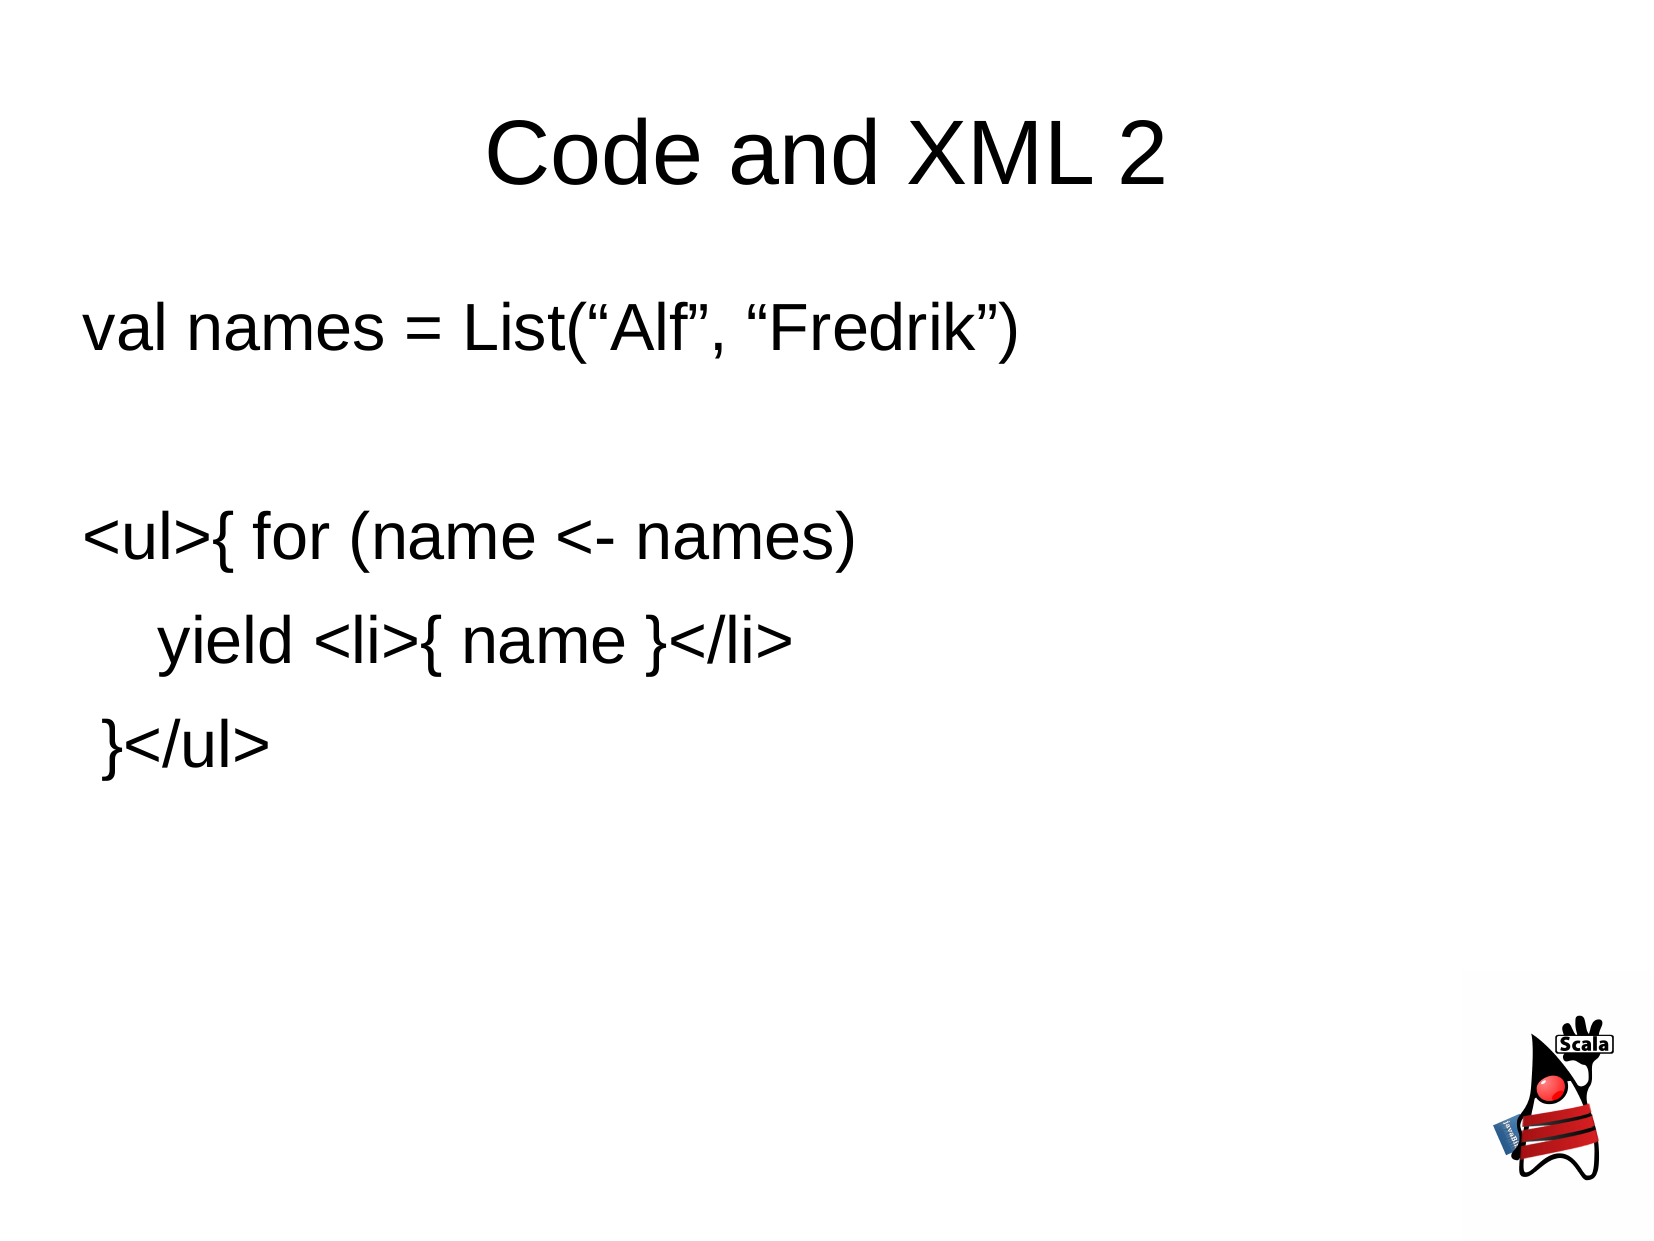

# Code and XML 2
val names = List(“Alf”, “Fredrik”)
<ul>{ for (name <- names)
	yield <li>{ name }</li>
 }</ul>